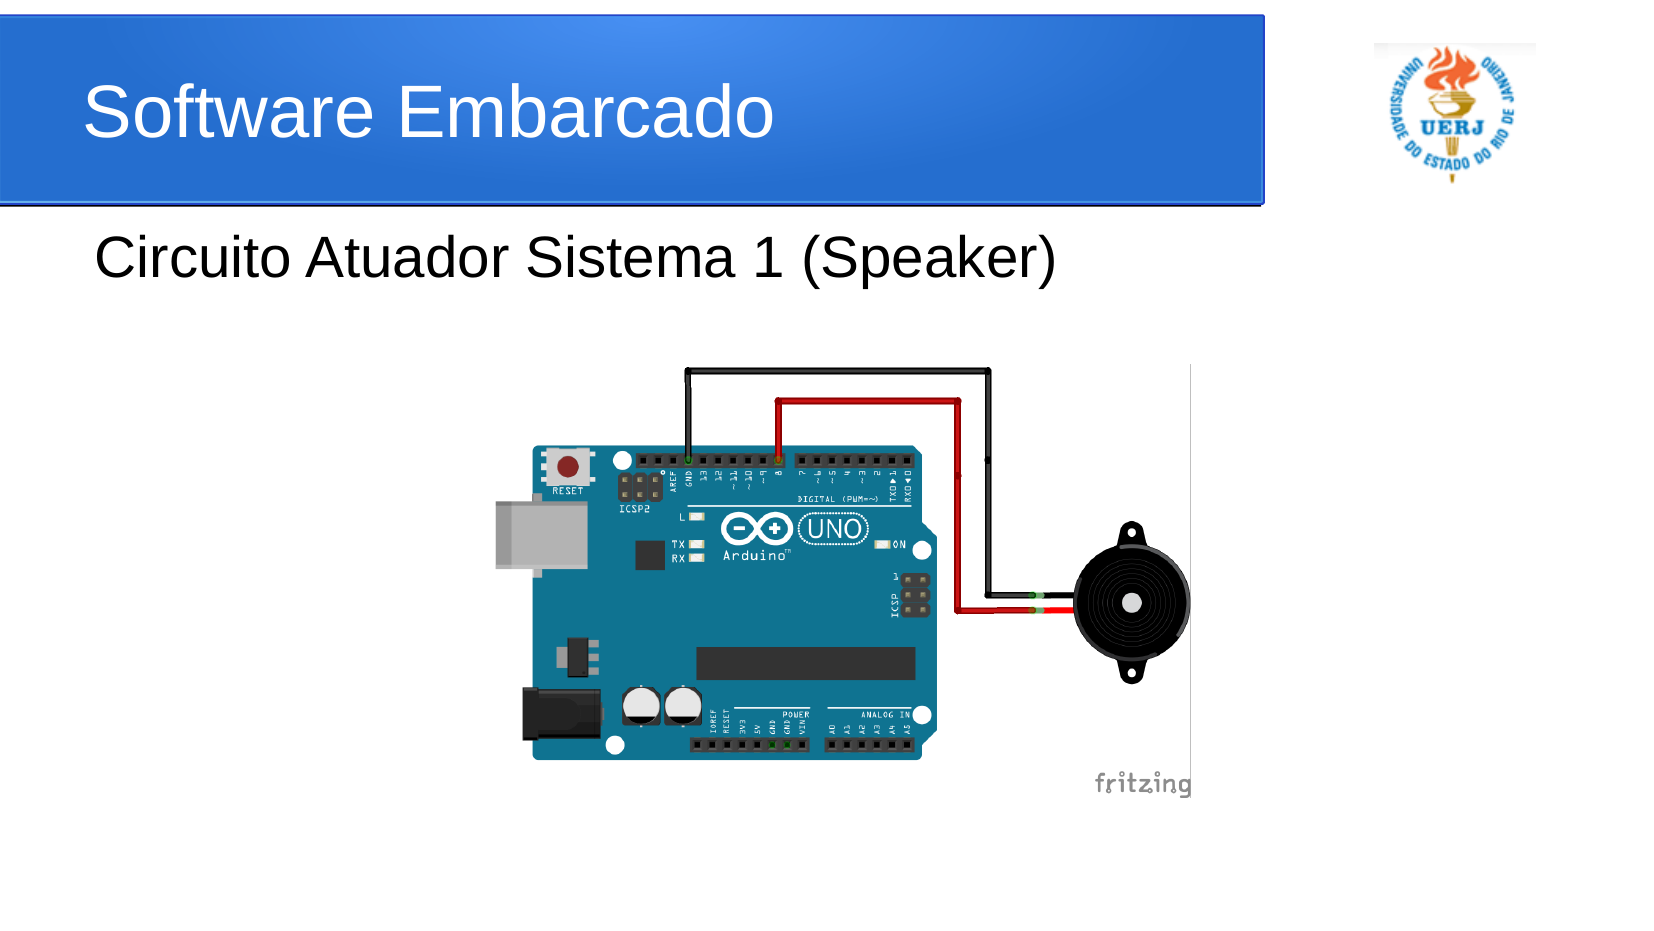

# Software Embarcado
Circuito Atuador Sistema 1 (Speaker)